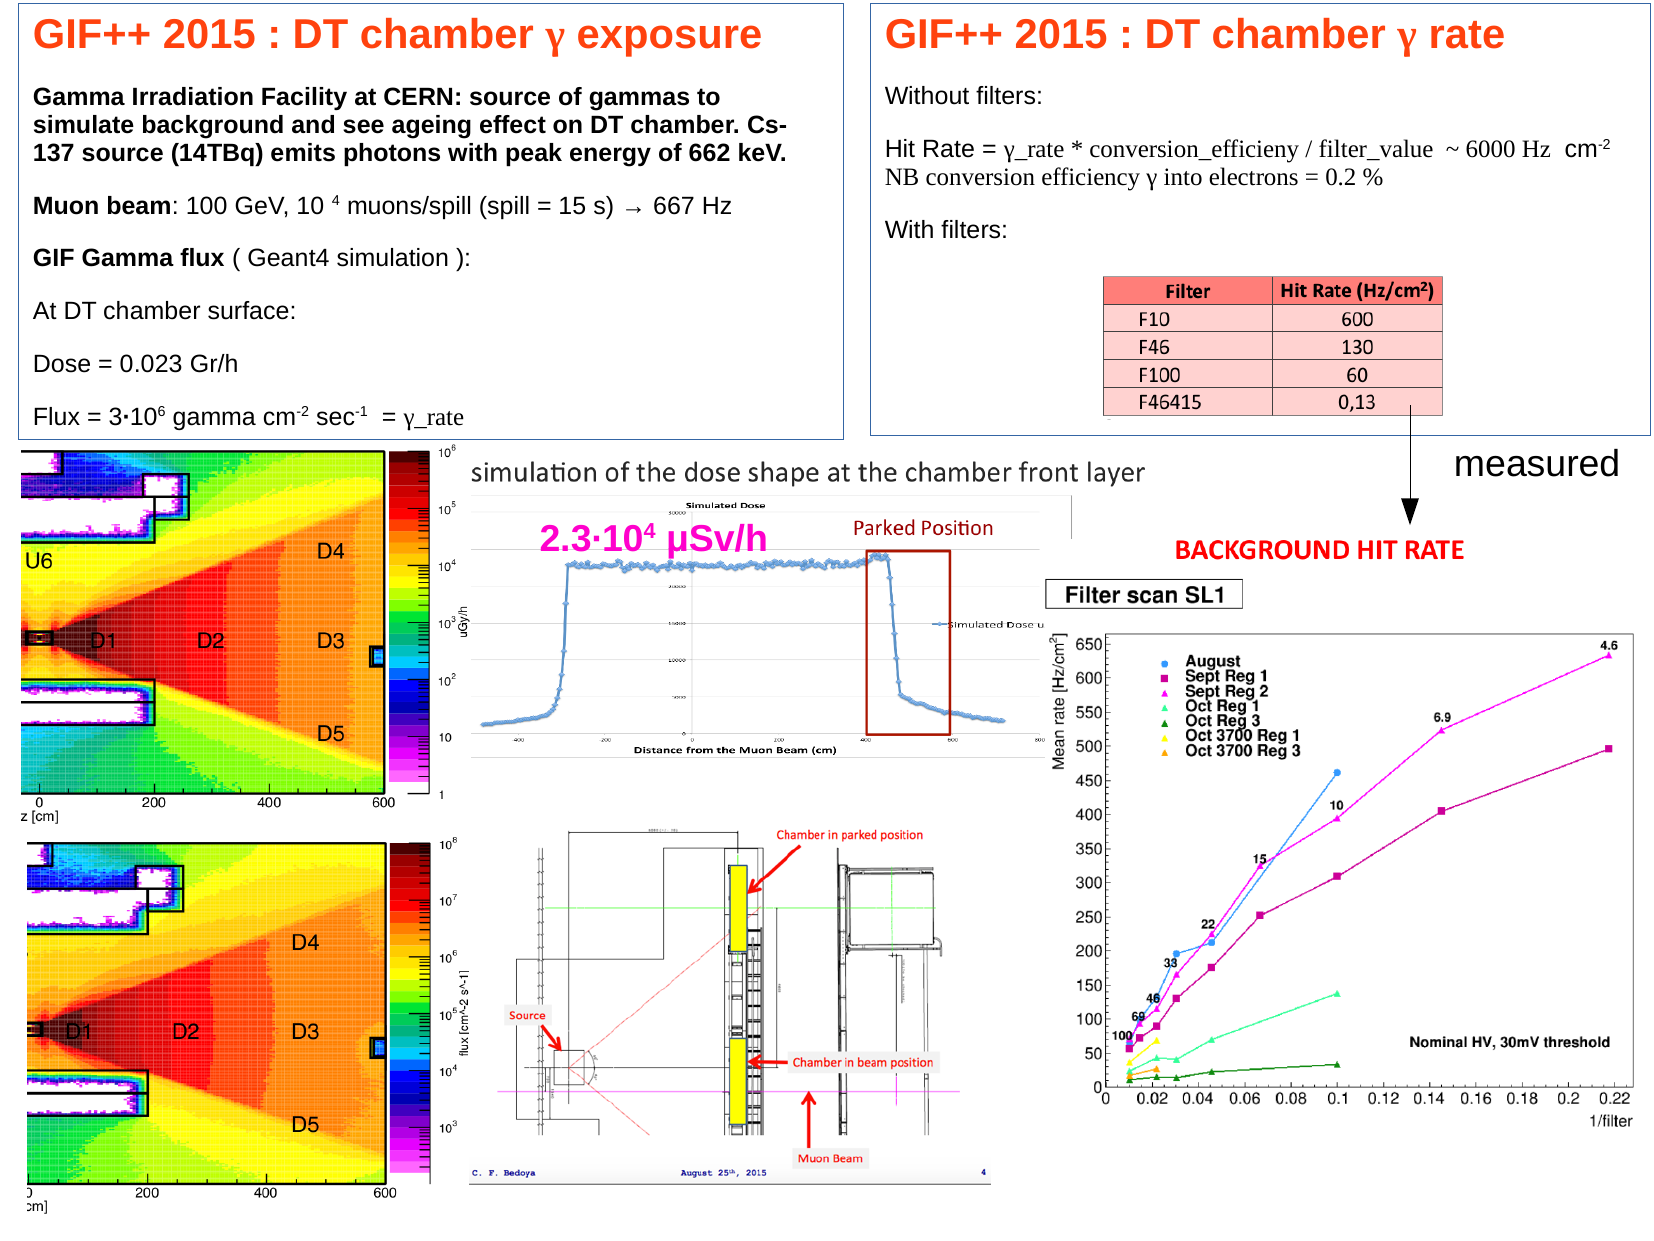

GIF++ 2015 : DT chamber γ rate
Without filters:
Hit Rate = γ_rate * conversion_efficieny / filter_value ~ 6000 Hz cm-2 NB conversion efficiency γ into electrons = 0.2 %
With filters:
GIF++ 2015 : DT chamber γ exposure
Gamma Irradiation Facility at CERN: source of gammas to simulate background and see ageing effect on DT chamber. Cs-137 source (14TBq) emits photons with peak energy of 662 keV.
Muon beam: 100 GeV, 10 4 muons/spill (spill = 15 s) → 667 Hz
GIF Gamma flux ( Geant4 simulation ):
At DT chamber surface:
Dose = 0.023 Gr/h
Flux = 3∙106 gamma cm-2 sec-1 = γ_rate
measured
2.3∙104 μSv/h
5.82 m